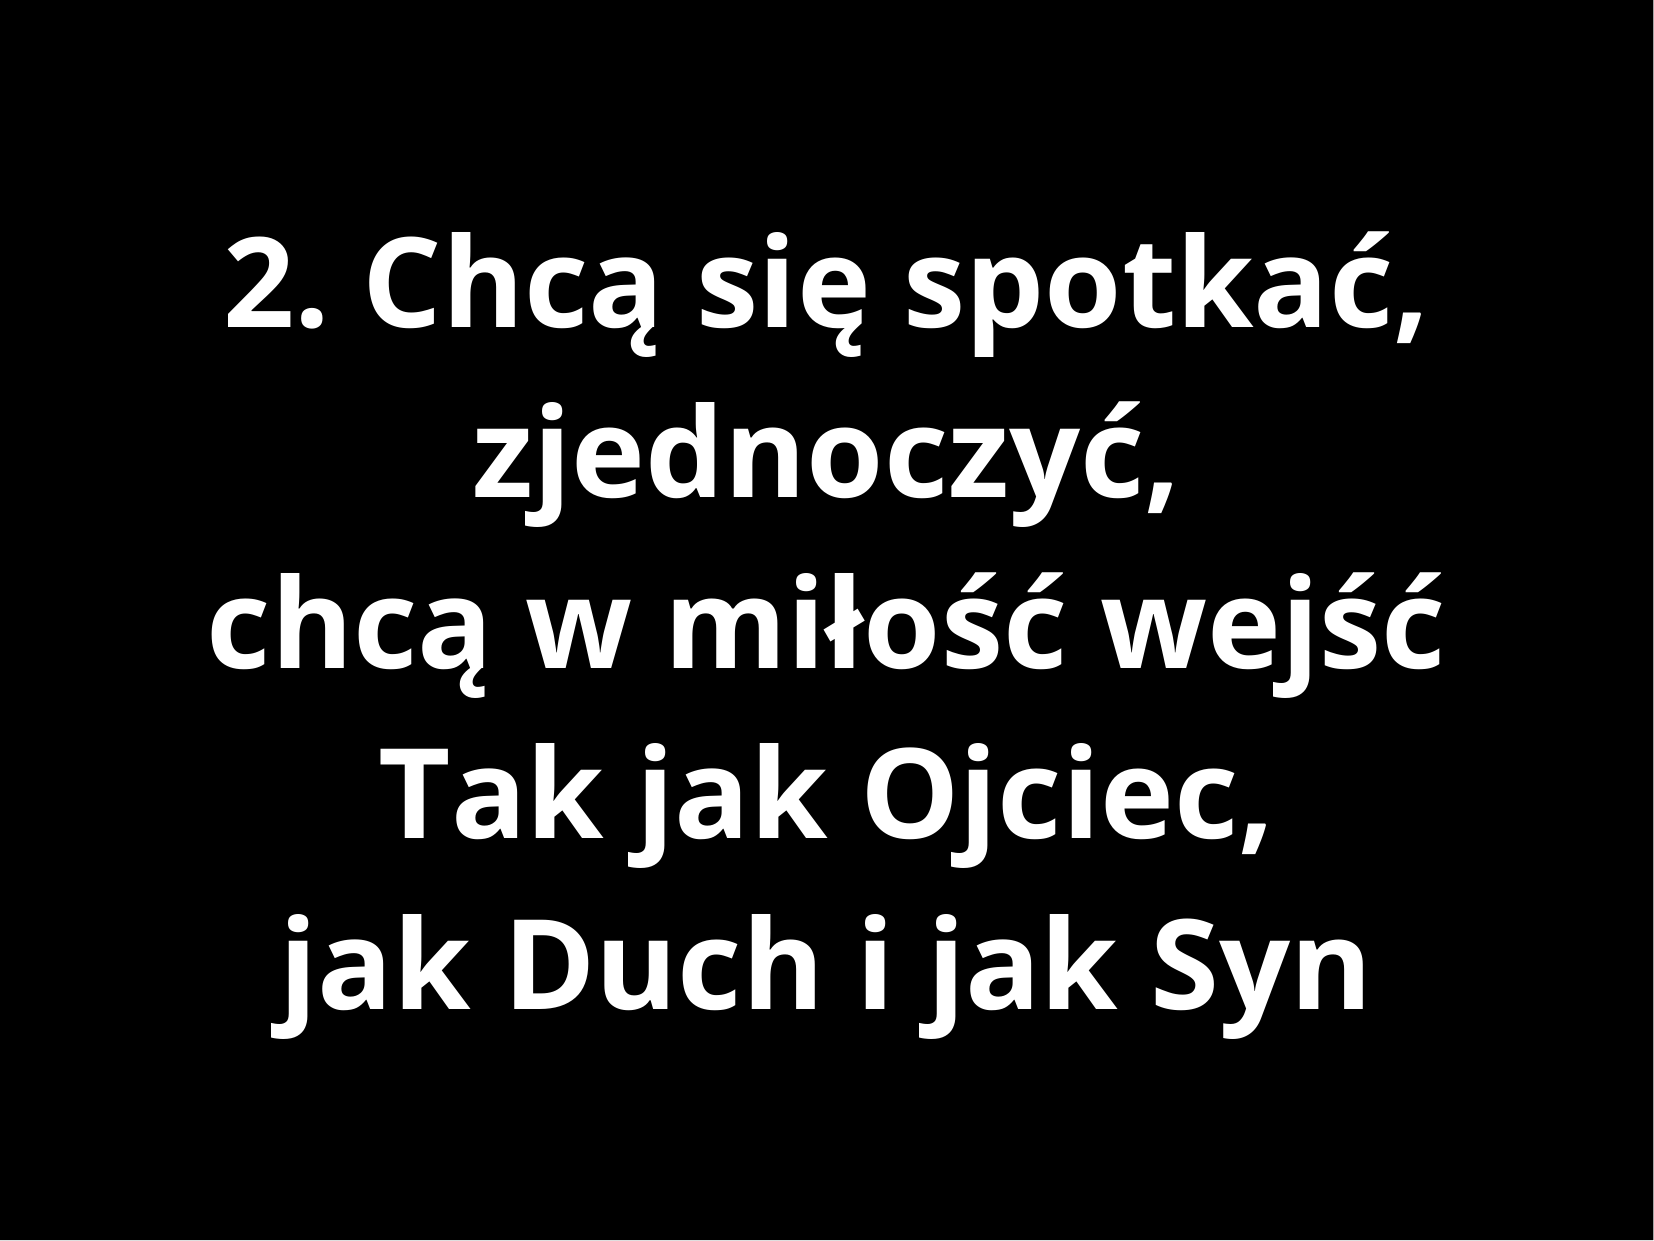

# 2. Chcą się spotkać, zjednoczyć, chcą w miłość wejść Tak jak Ojciec, jak Duch i jak Syn